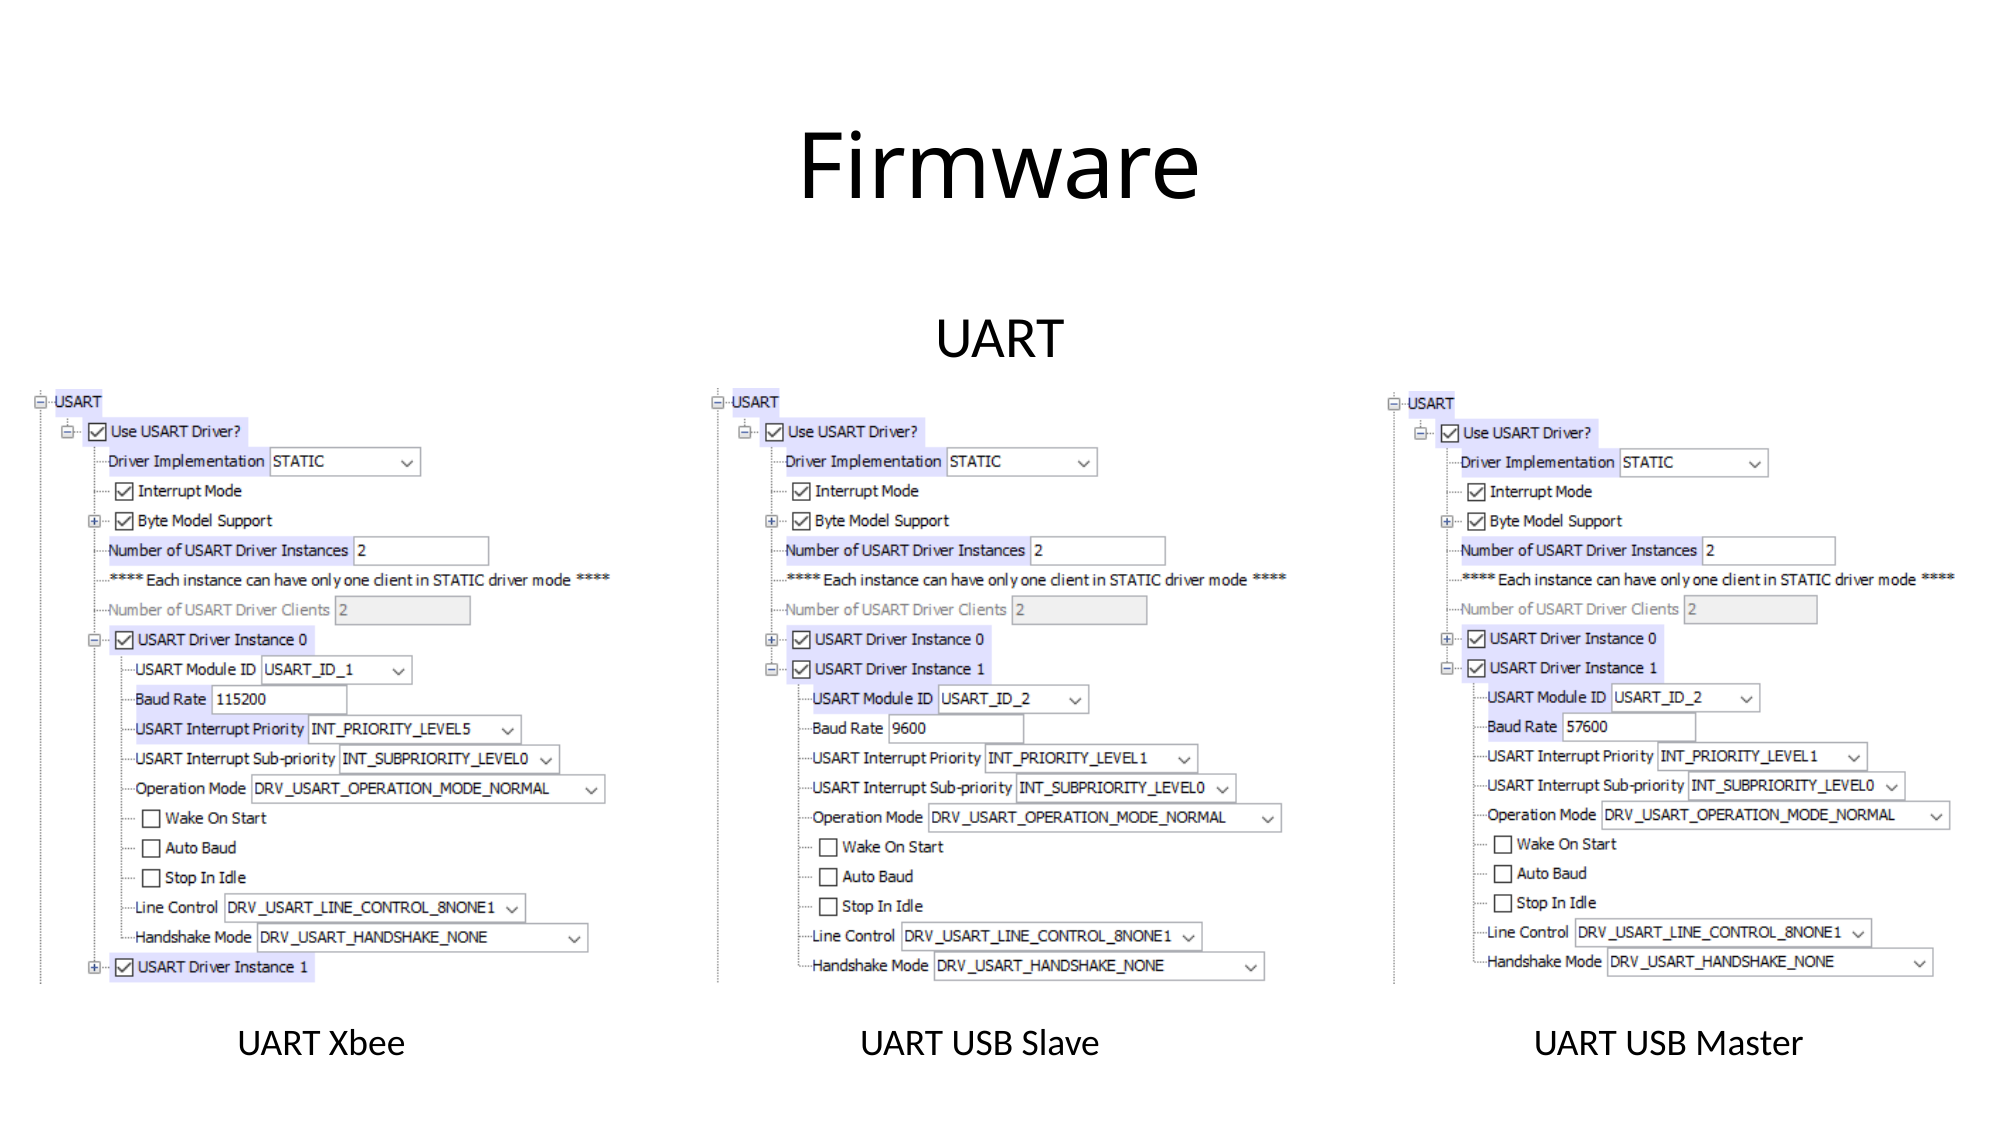

# Firmware
UART
UART Xbee
UART USB Slave
UART USB Master